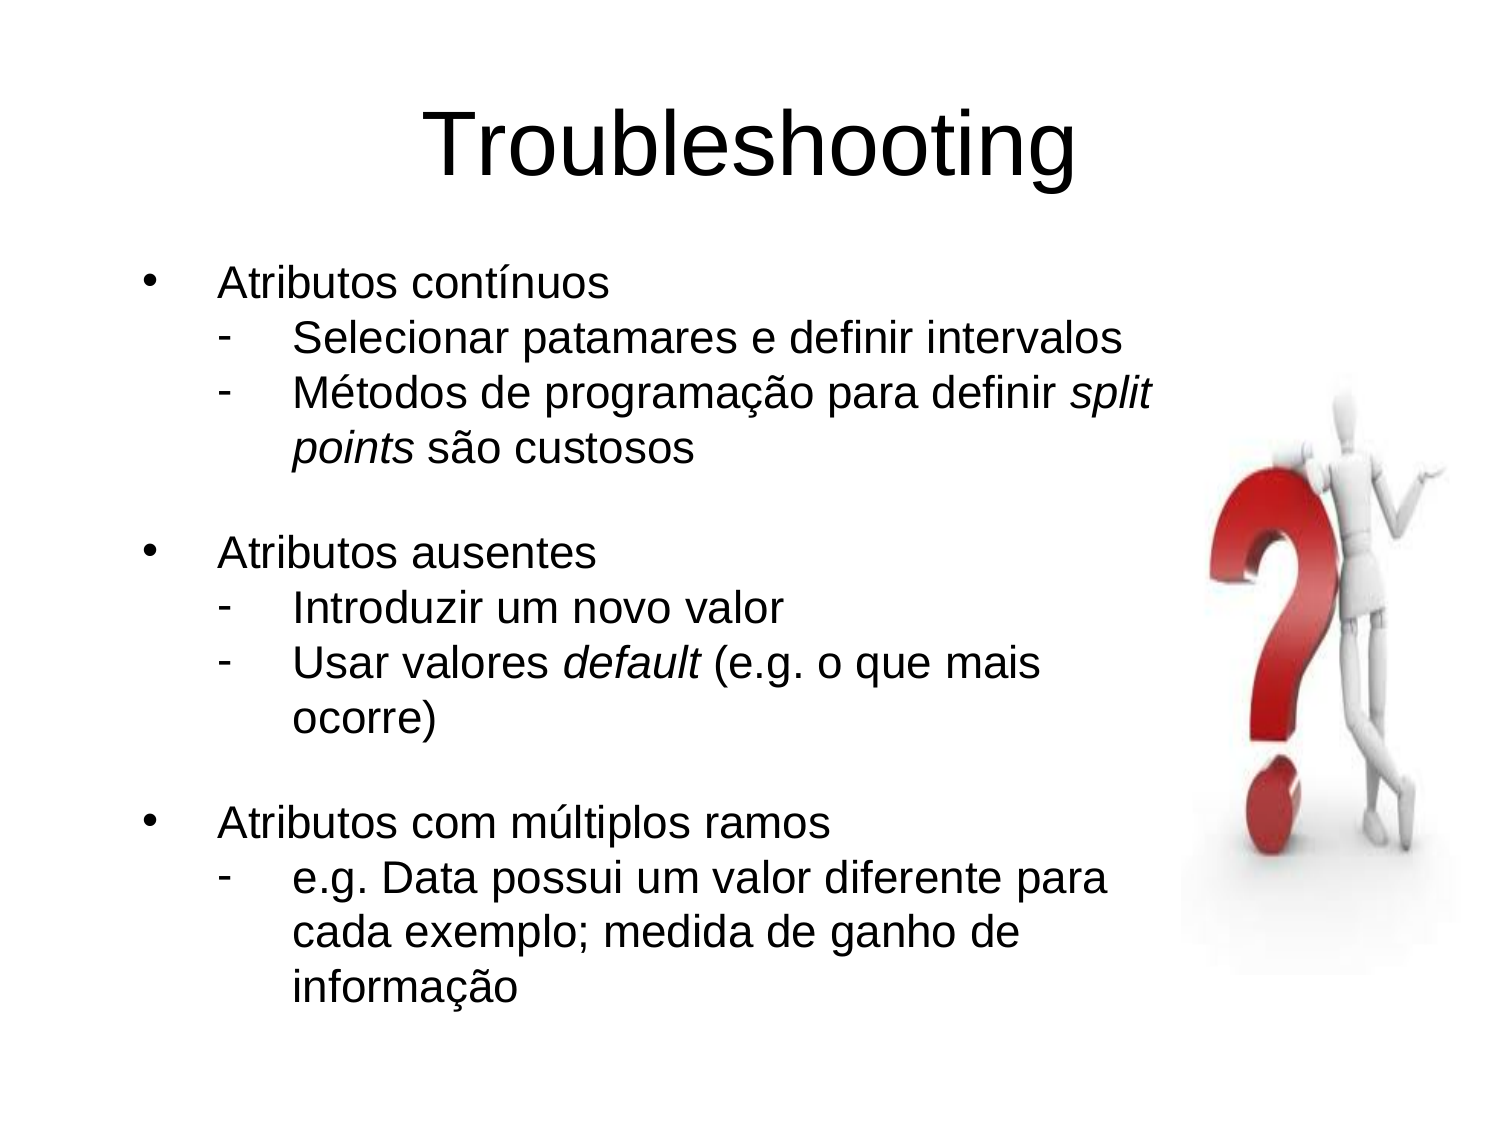

# Troubleshooting
Atributos contínuos
Selecionar patamares e definir intervalos
Métodos de programação para definir split points são custosos
Atributos ausentes
Introduzir um novo valor
Usar valores default (e.g. o que mais ocorre)
Atributos com múltiplos ramos
e.g. Data possui um valor diferente para cada exemplo; medida de ganho de informação